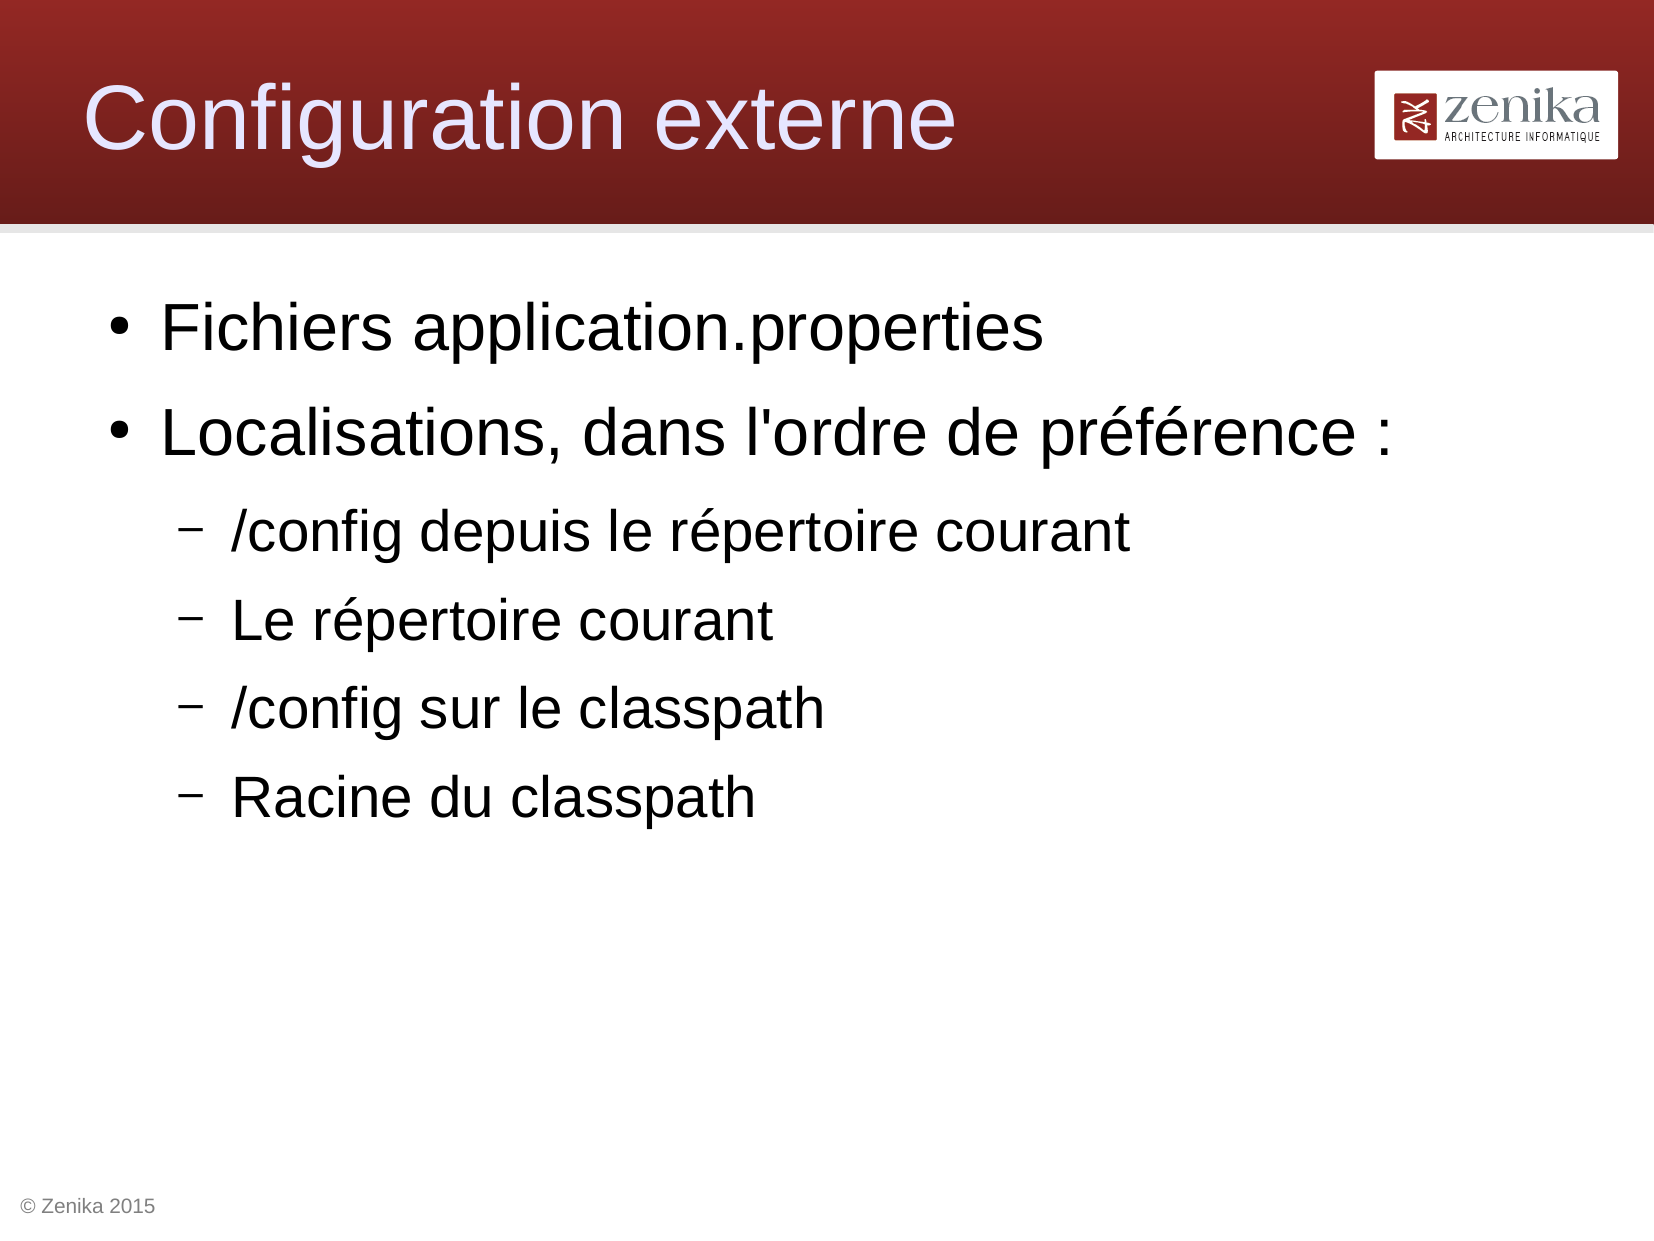

# Configuration externe
Fichiers application.properties
Localisations, dans l'ordre de préférence :
/config depuis le répertoire courant
Le répertoire courant
/config sur le classpath
Racine du classpath